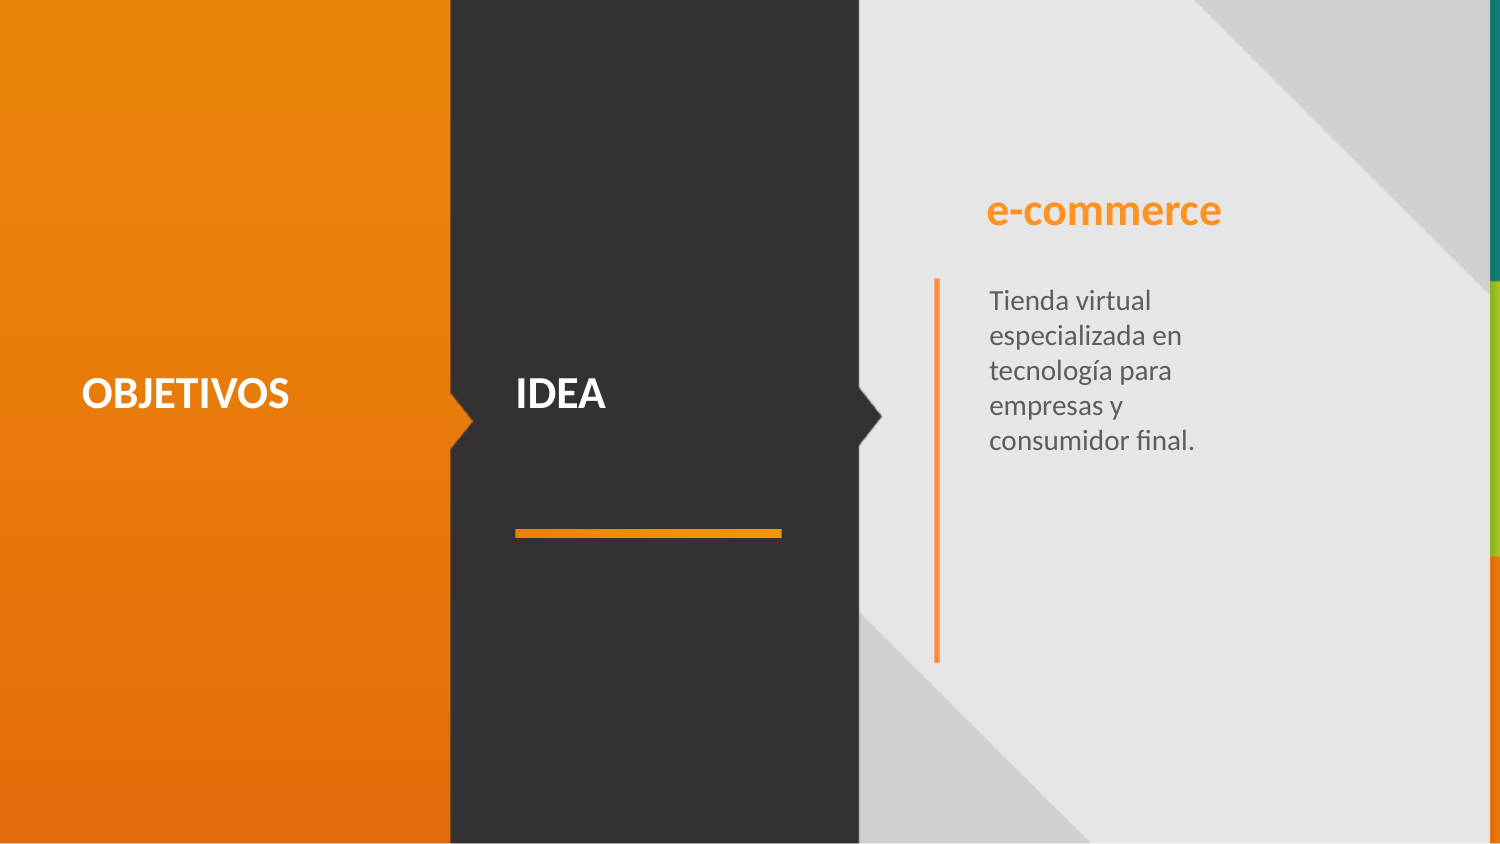

e-commerce
Tienda virtual especializada en tecnología para empresas y consumidor final.
OBJETIVOS
IDEA